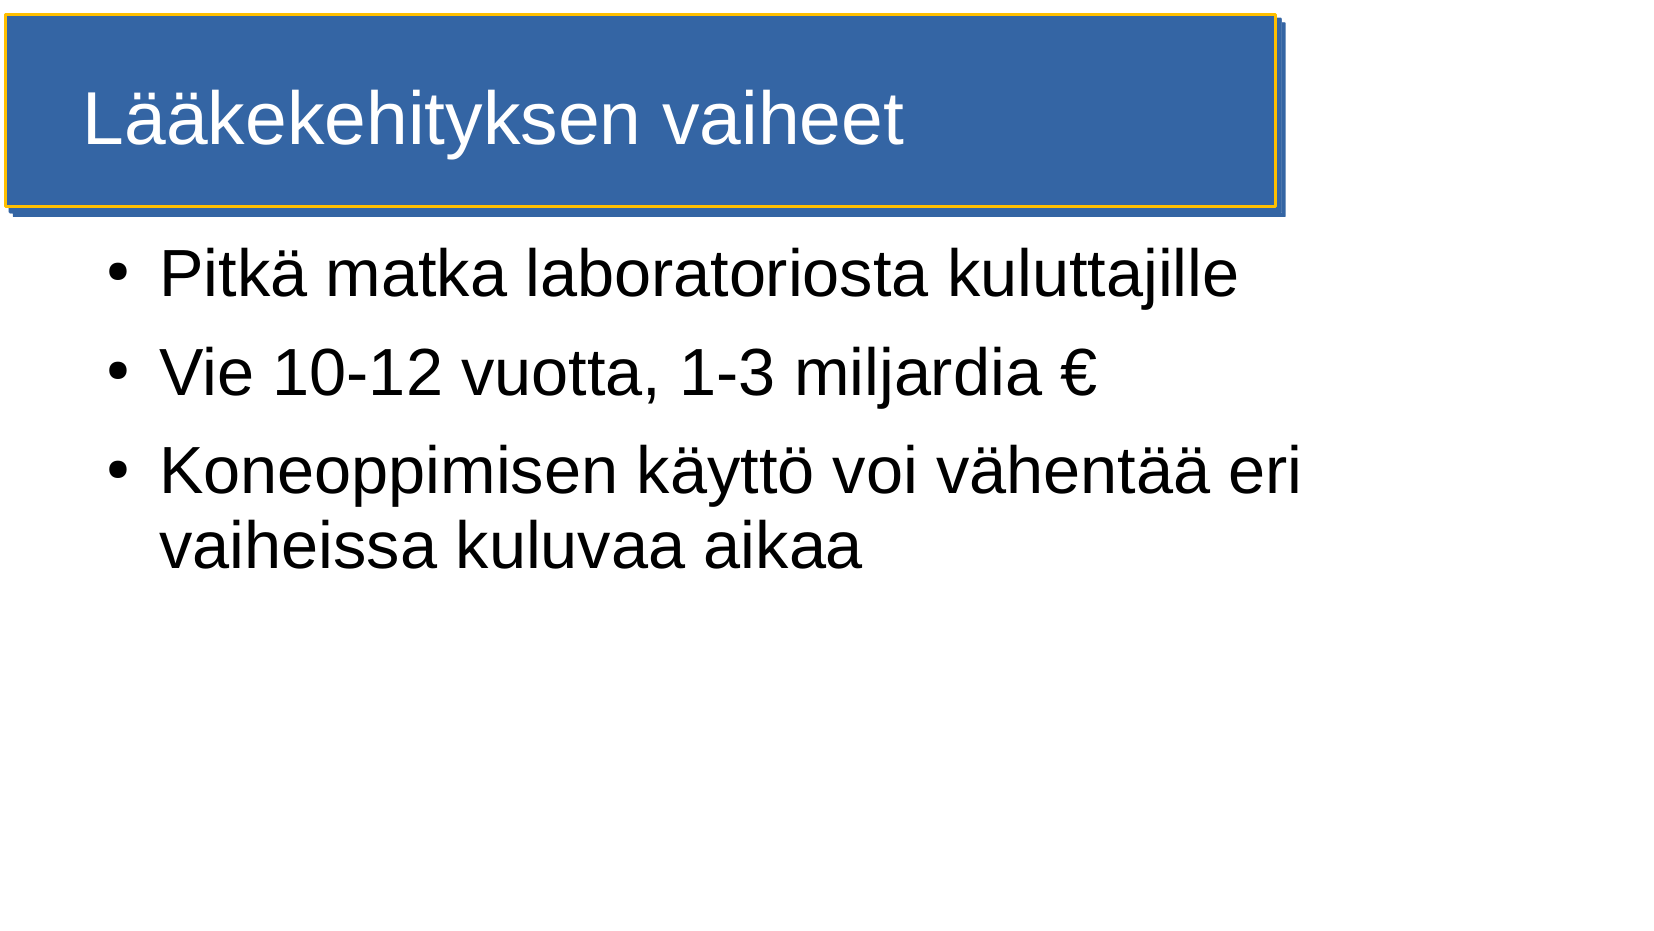

# Lääkekehityksen vaiheet
Pitkä matka laboratoriosta kuluttajille
Vie 10-12 vuotta, 1-3 miljardia €
Koneoppimisen käyttö voi vähentää eri vaiheissa kuluvaa aikaa